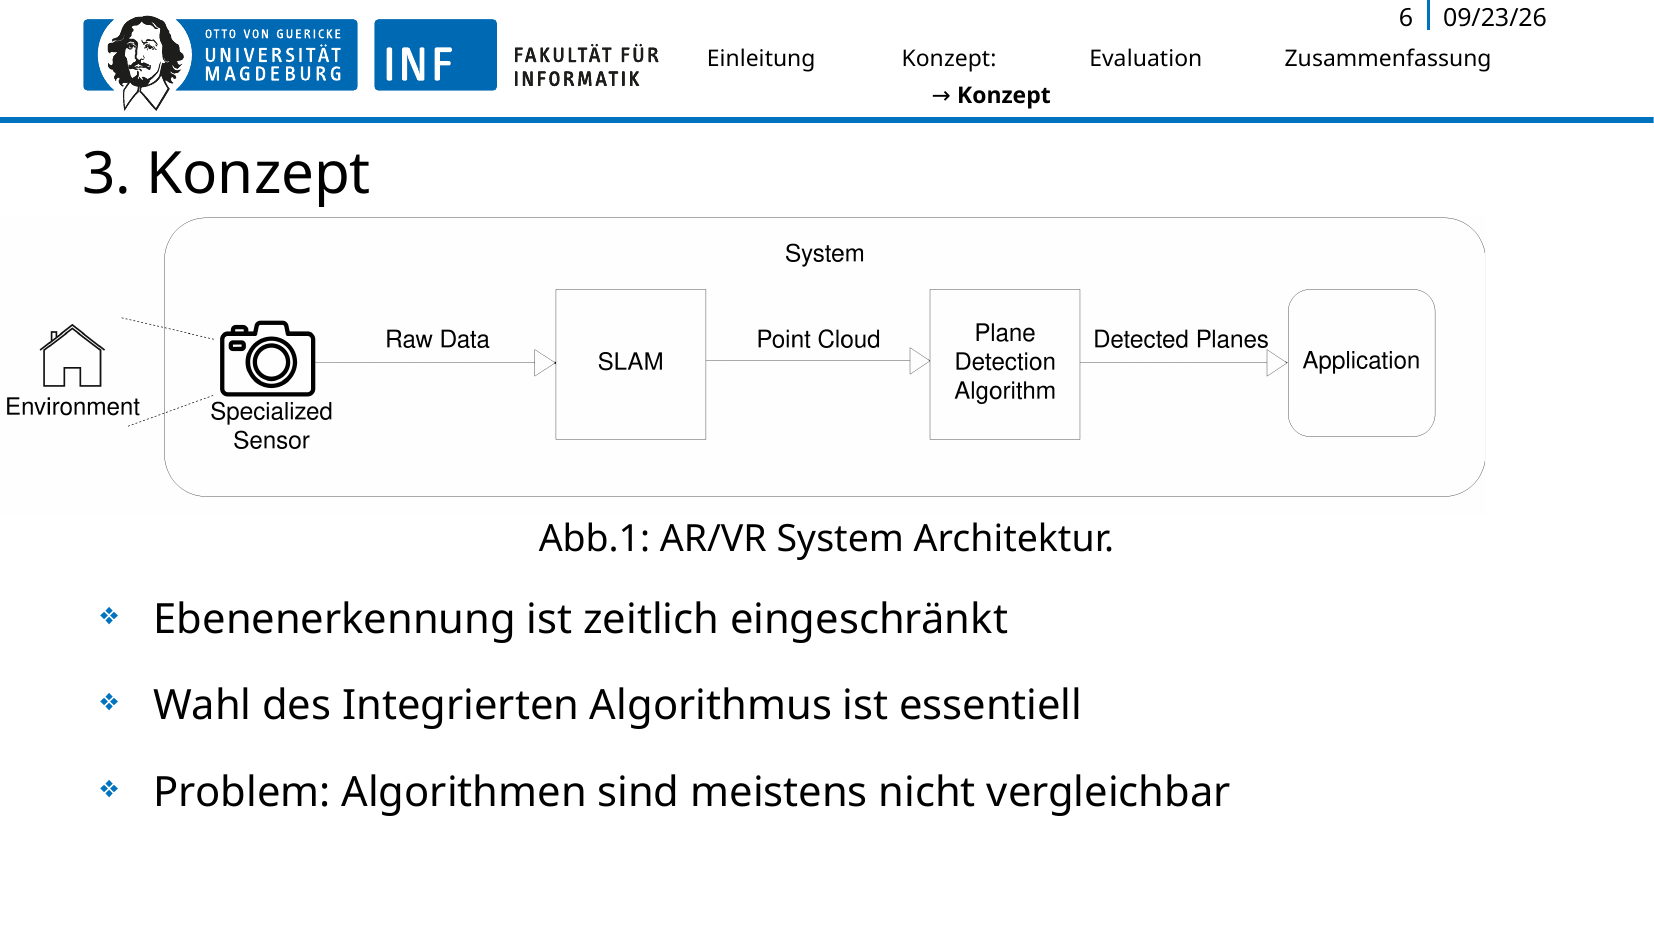

# 3. Konzept
Abb.1: AR/VR System Architektur.
Ebenenerkennung ist zeitlich eingeschränkt
Wahl des Integrierten Algorithmus ist essentiell
Problem: Algorithmen sind meistens nicht vergleichbar